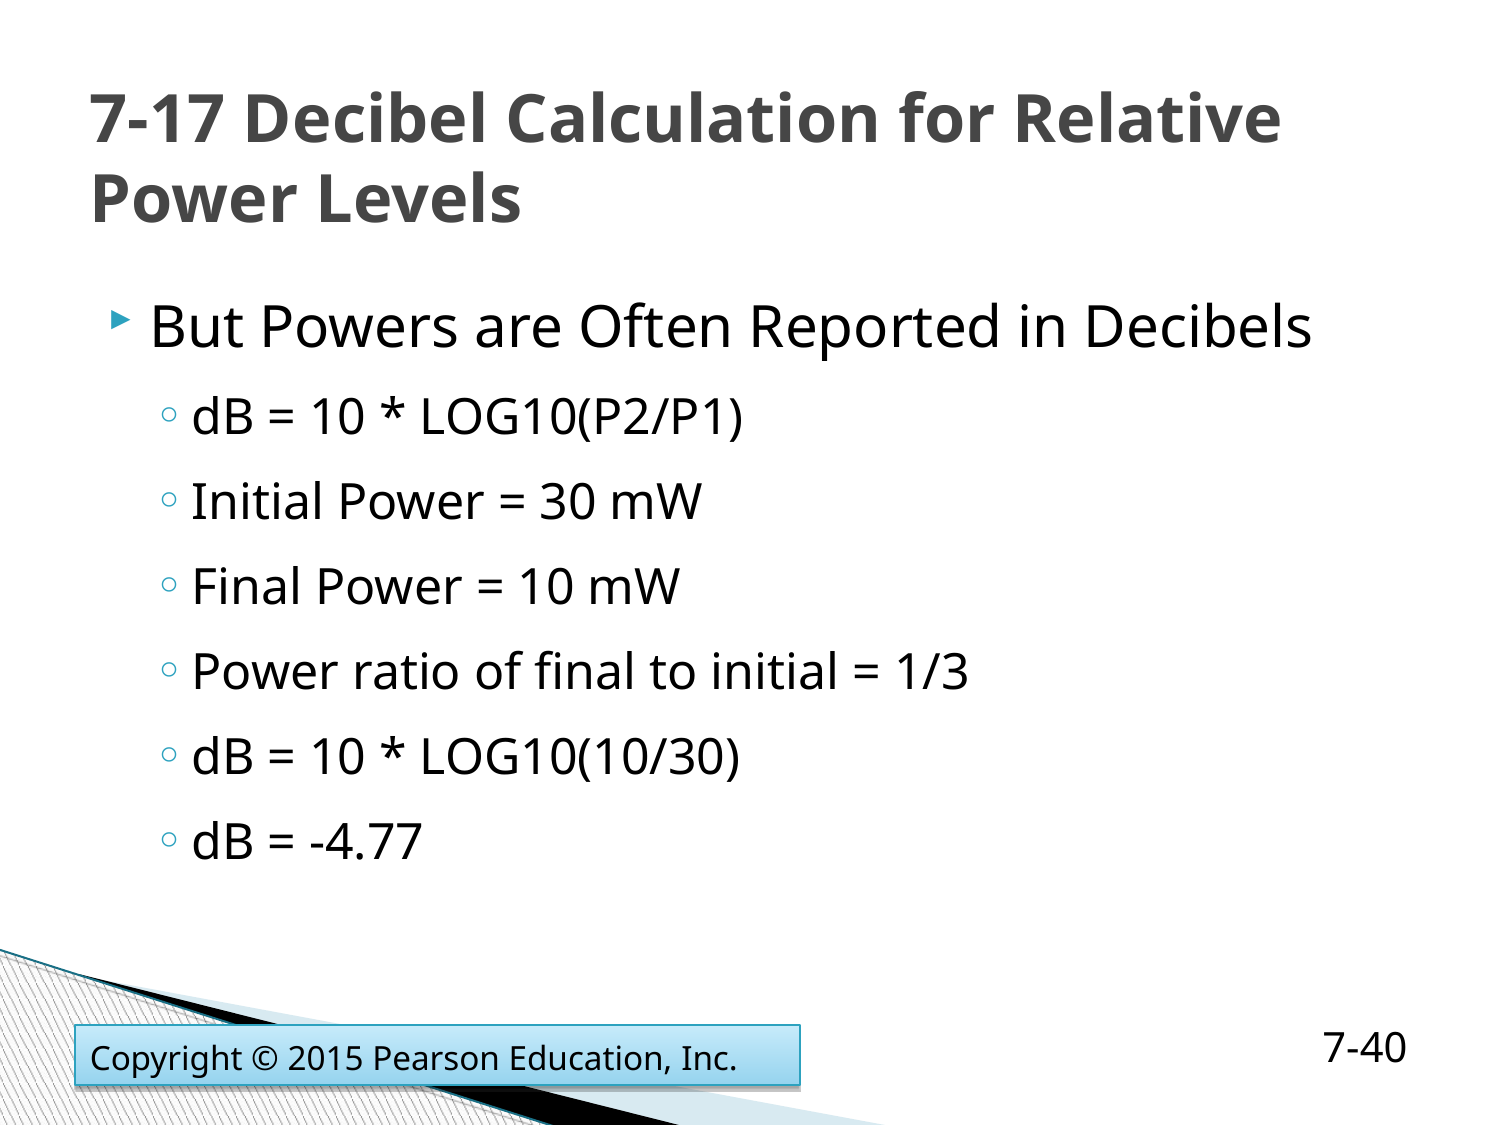

7-17 Decibel Calculation for Relative Power Levels
# But Powers are Often Reported in Decibels
dB = 10 * LOG10(P2/P1)
Initial Power = 30 mW
Final Power = 10 mW
Power ratio of final to initial = 1/3
dB = 10 * LOG10(10/30)
dB = -4.77
Copyright © 2015 Pearson Education, Inc.